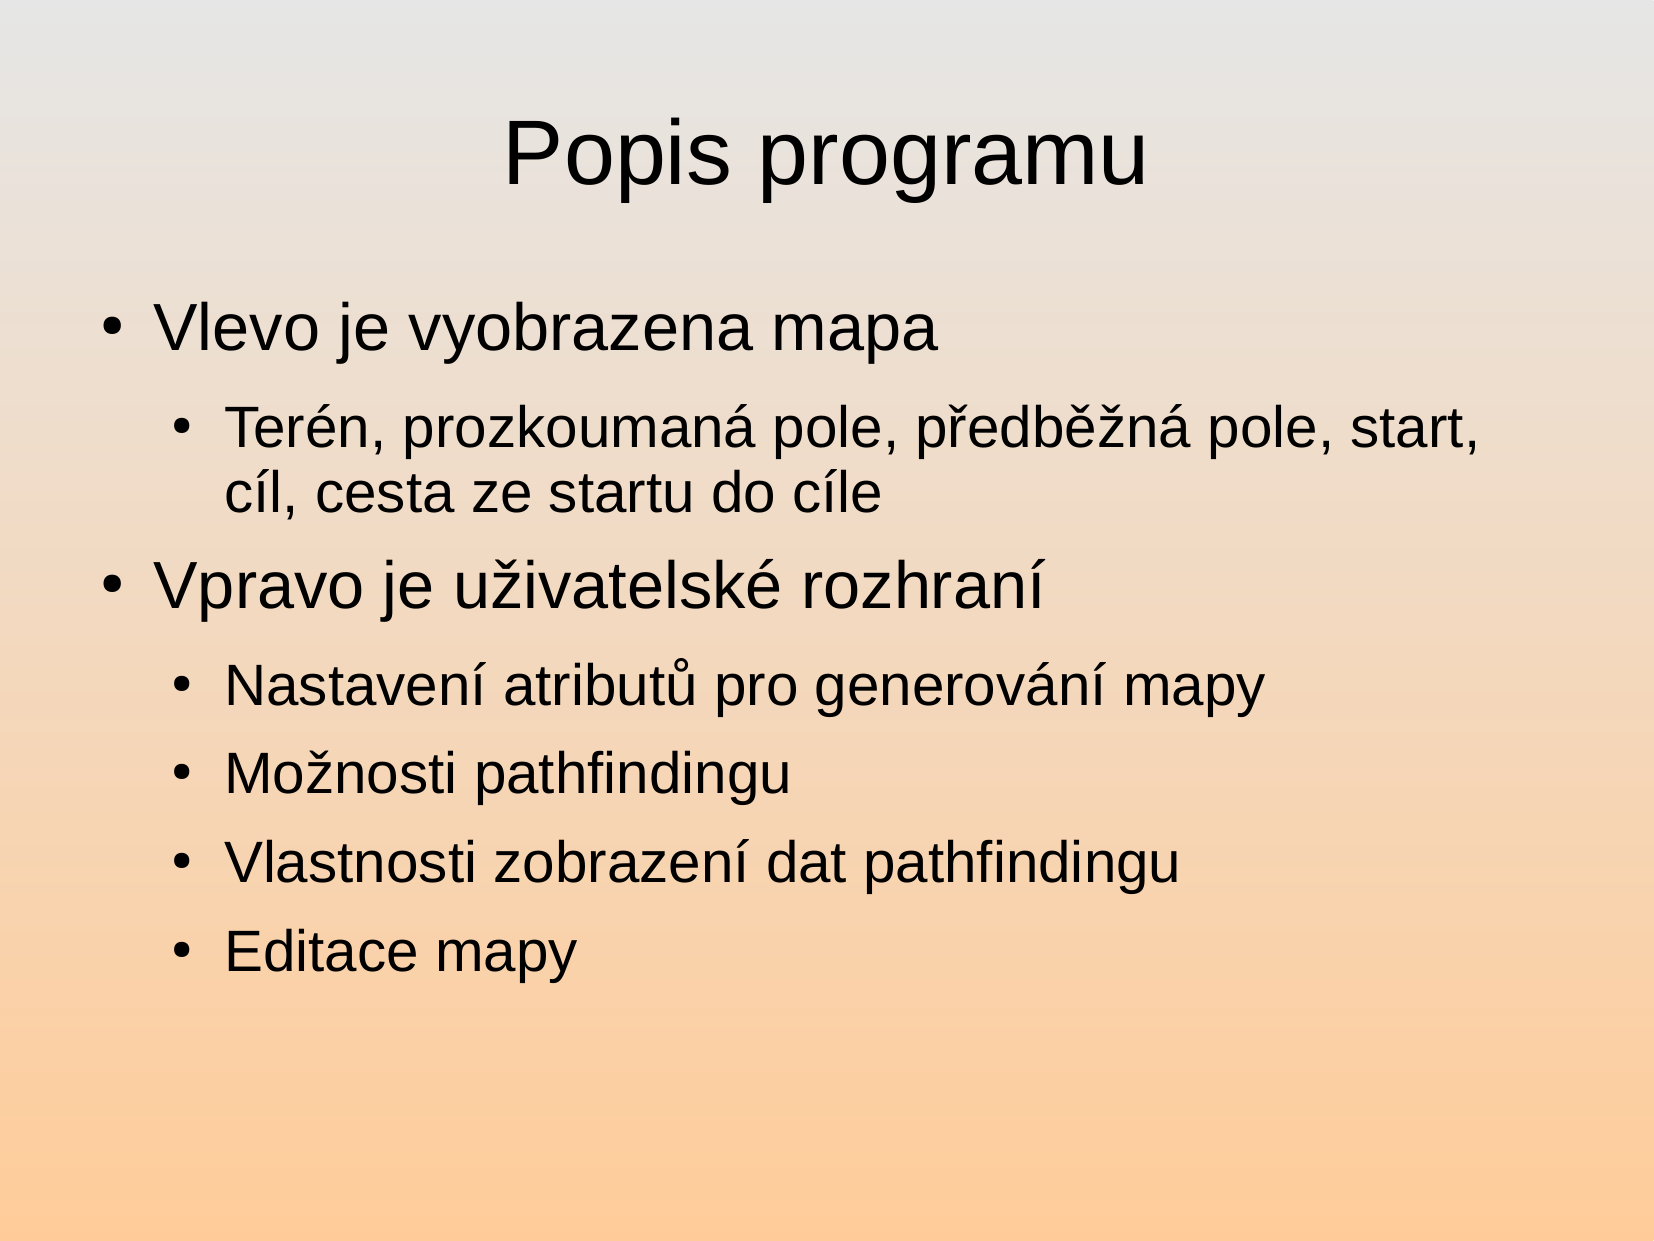

# Popis programu
Vlevo je vyobrazena mapa
Terén, prozkoumaná pole, předběžná pole, start, cíl, cesta ze startu do cíle
Vpravo je uživatelské rozhraní
Nastavení atributů pro generování mapy
Možnosti pathfindingu
Vlastnosti zobrazení dat pathfindingu
Editace mapy